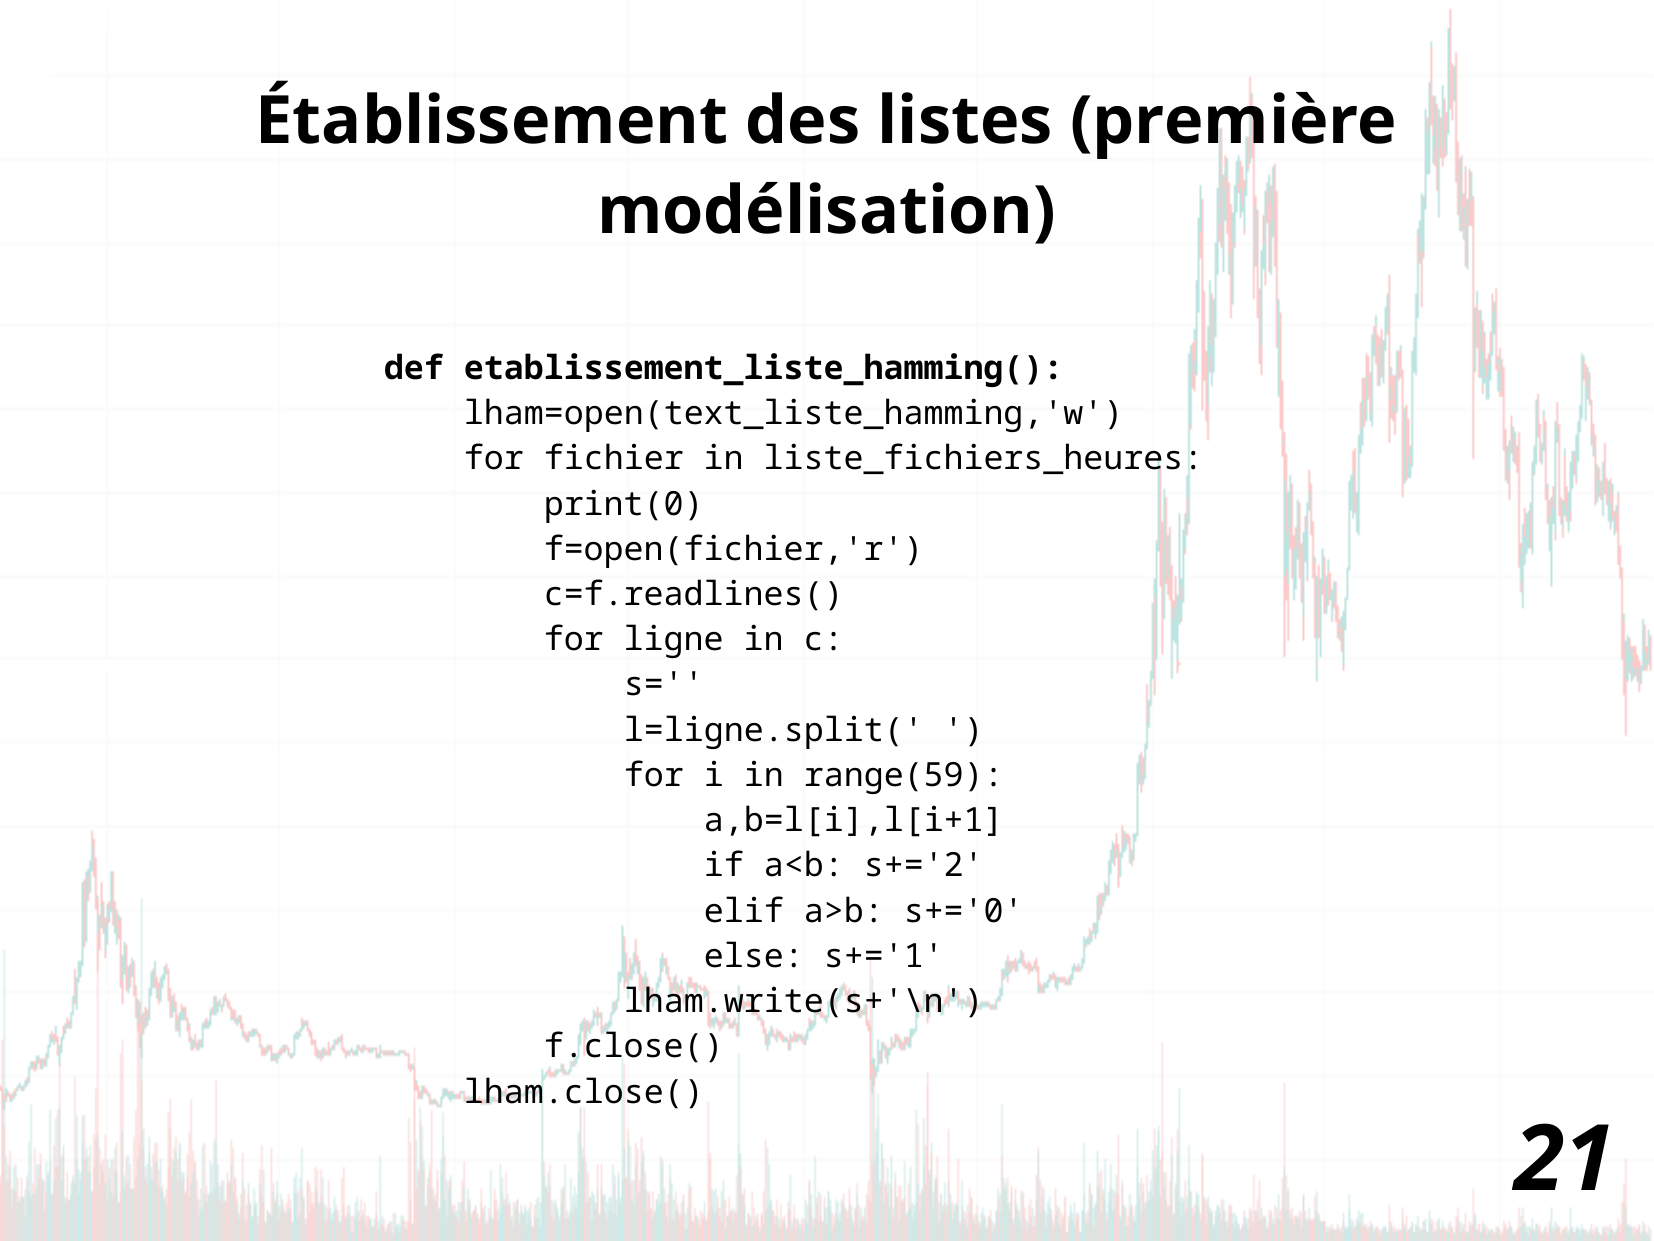

# Établissement des listes (première modélisation)
def etablissement_liste_hamming():
 lham=open(text_liste_hamming,'w')
 for fichier in liste_fichiers_heures:
 print(0)
 f=open(fichier,'r')
 c=f.readlines()
 for ligne in c:
 s=''
 l=ligne.split(' ')
 for i in range(59):
 a,b=l[i],l[i+1]
 if a<b: s+='2'
 elif a>b: s+='0'
 else: s+='1'
 lham.write(s+'\n')
 f.close()
 lham.close()
21